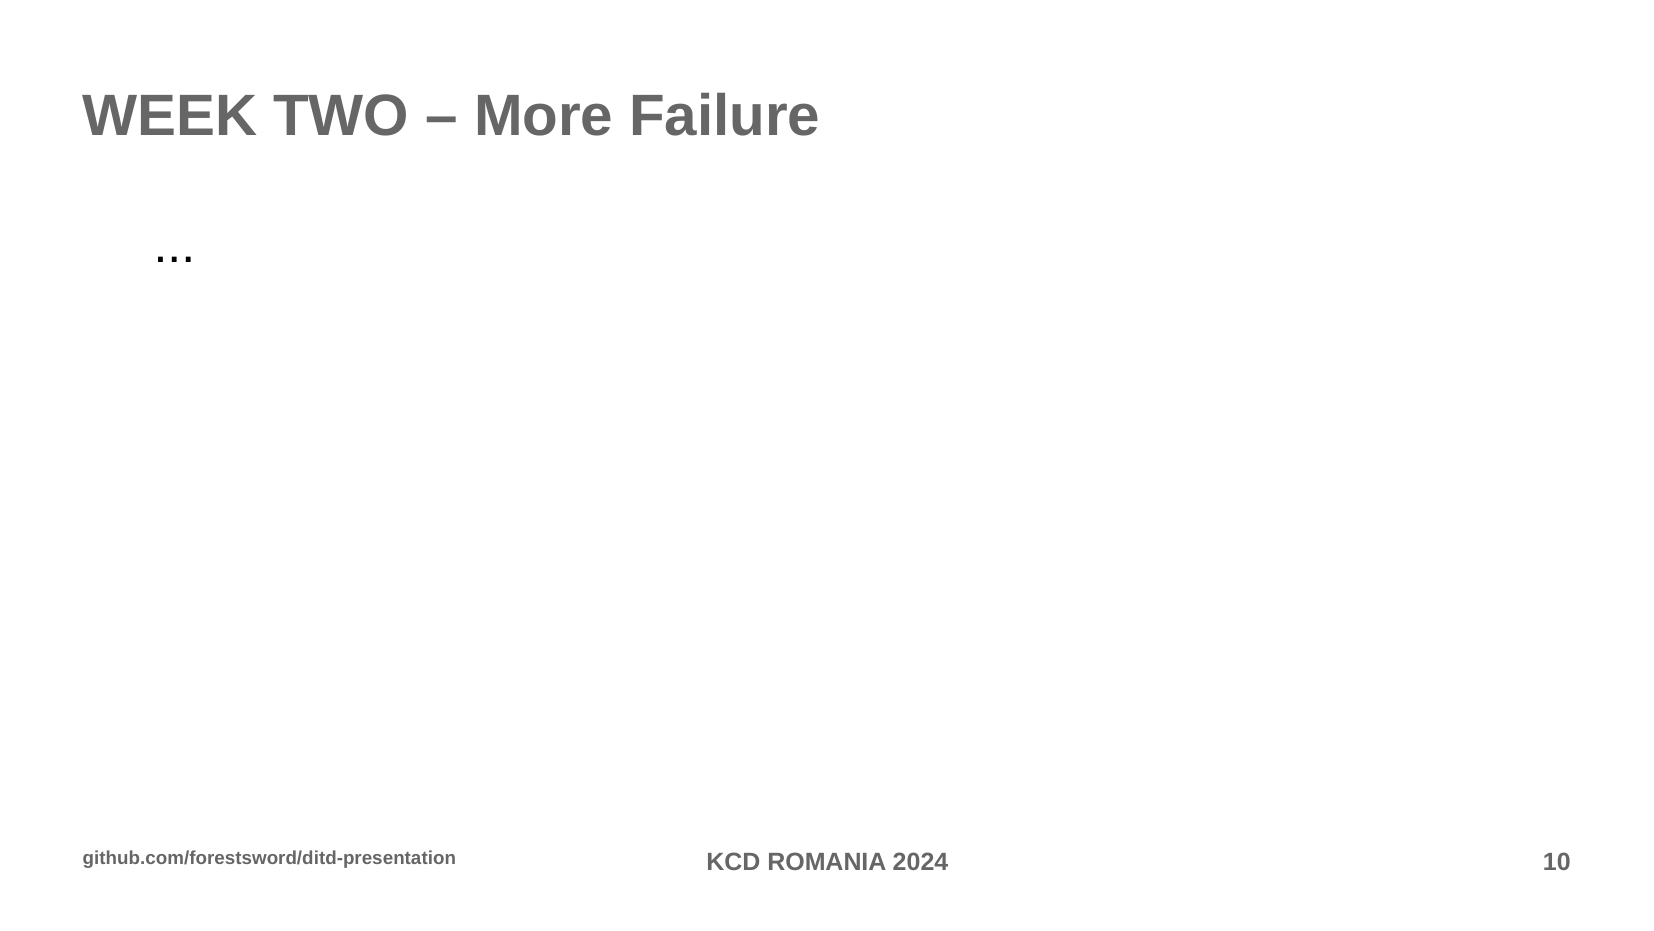

# WEEK TWO – More Failure
...
github.com/forestsword/ditd-presentation
KCD ROMANIA 2024
10